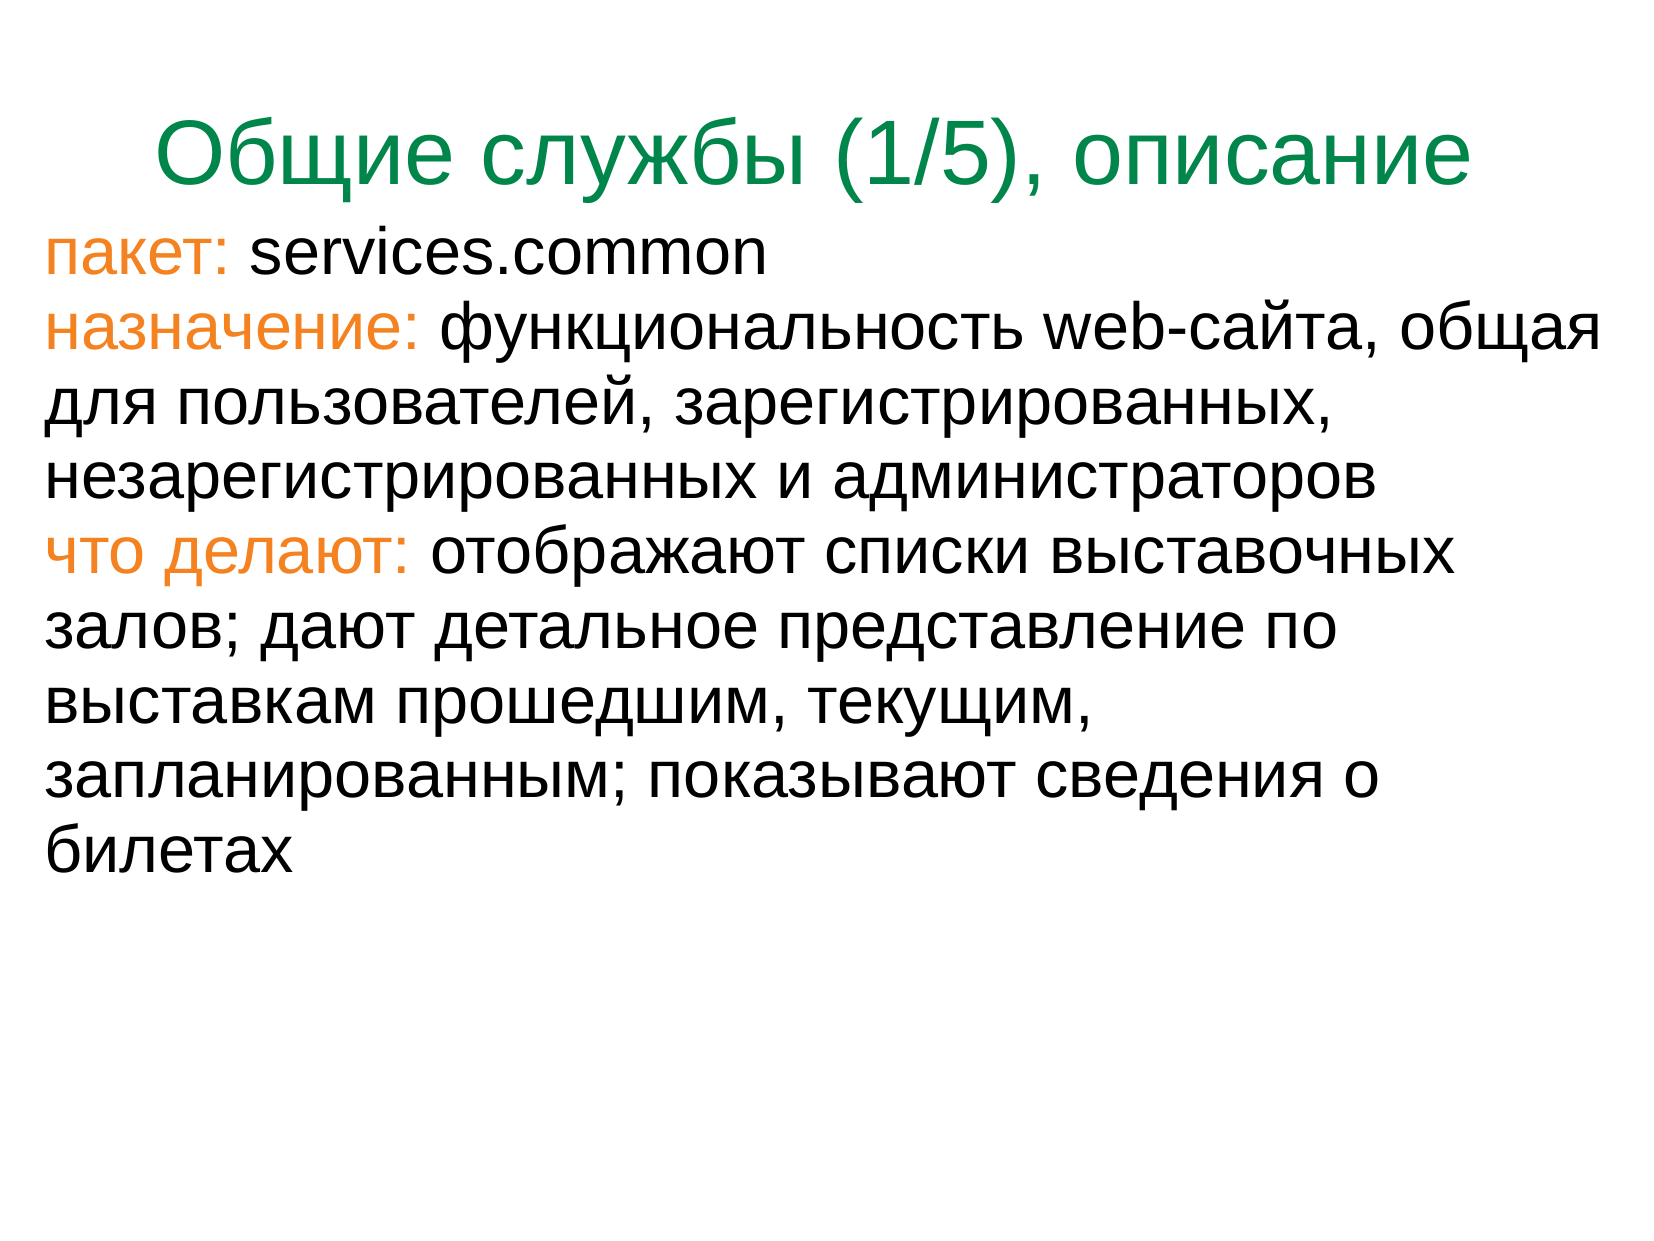

# Общие службы (1/5), описание
пакет: services.common
назначение: функциональность web-сайта, общая для пользователей, зарегистрированных, незарегистрированных и администраторов
что делают: отображают списки выставочных залов; дают детальное представление по выставкам прошедшим, текущим, запланированным; показывают сведения о билетах